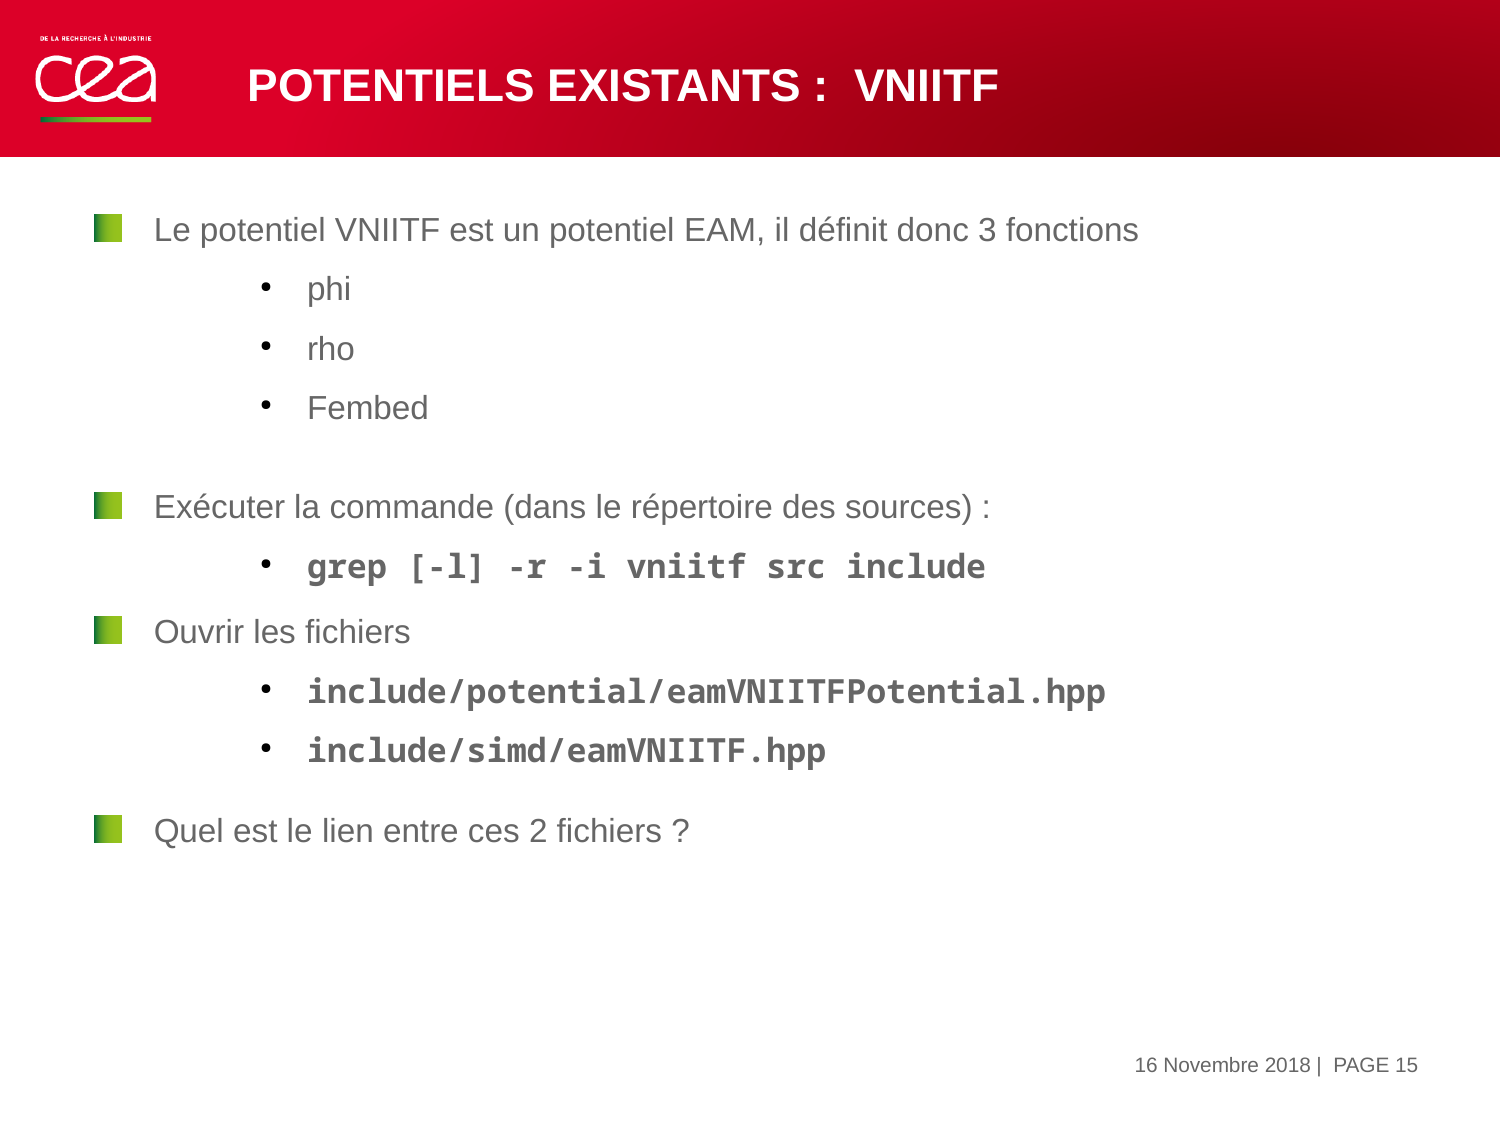

# Potentiels existants : VNIITF
Le potentiel VNIITF est un potentiel EAM, il définit donc 3 fonctions
phi
rho
Fembed
Exécuter la commande (dans le répertoire des sources) :
grep [-l] -r -i vniitf src include
Ouvrir les fichiers
include/potential/eamVNIITFPotential.hpp
include/simd/eamVNIITF.hpp
Quel est le lien entre ces 2 fichiers ?
| PAGE
16 Novembre 2018